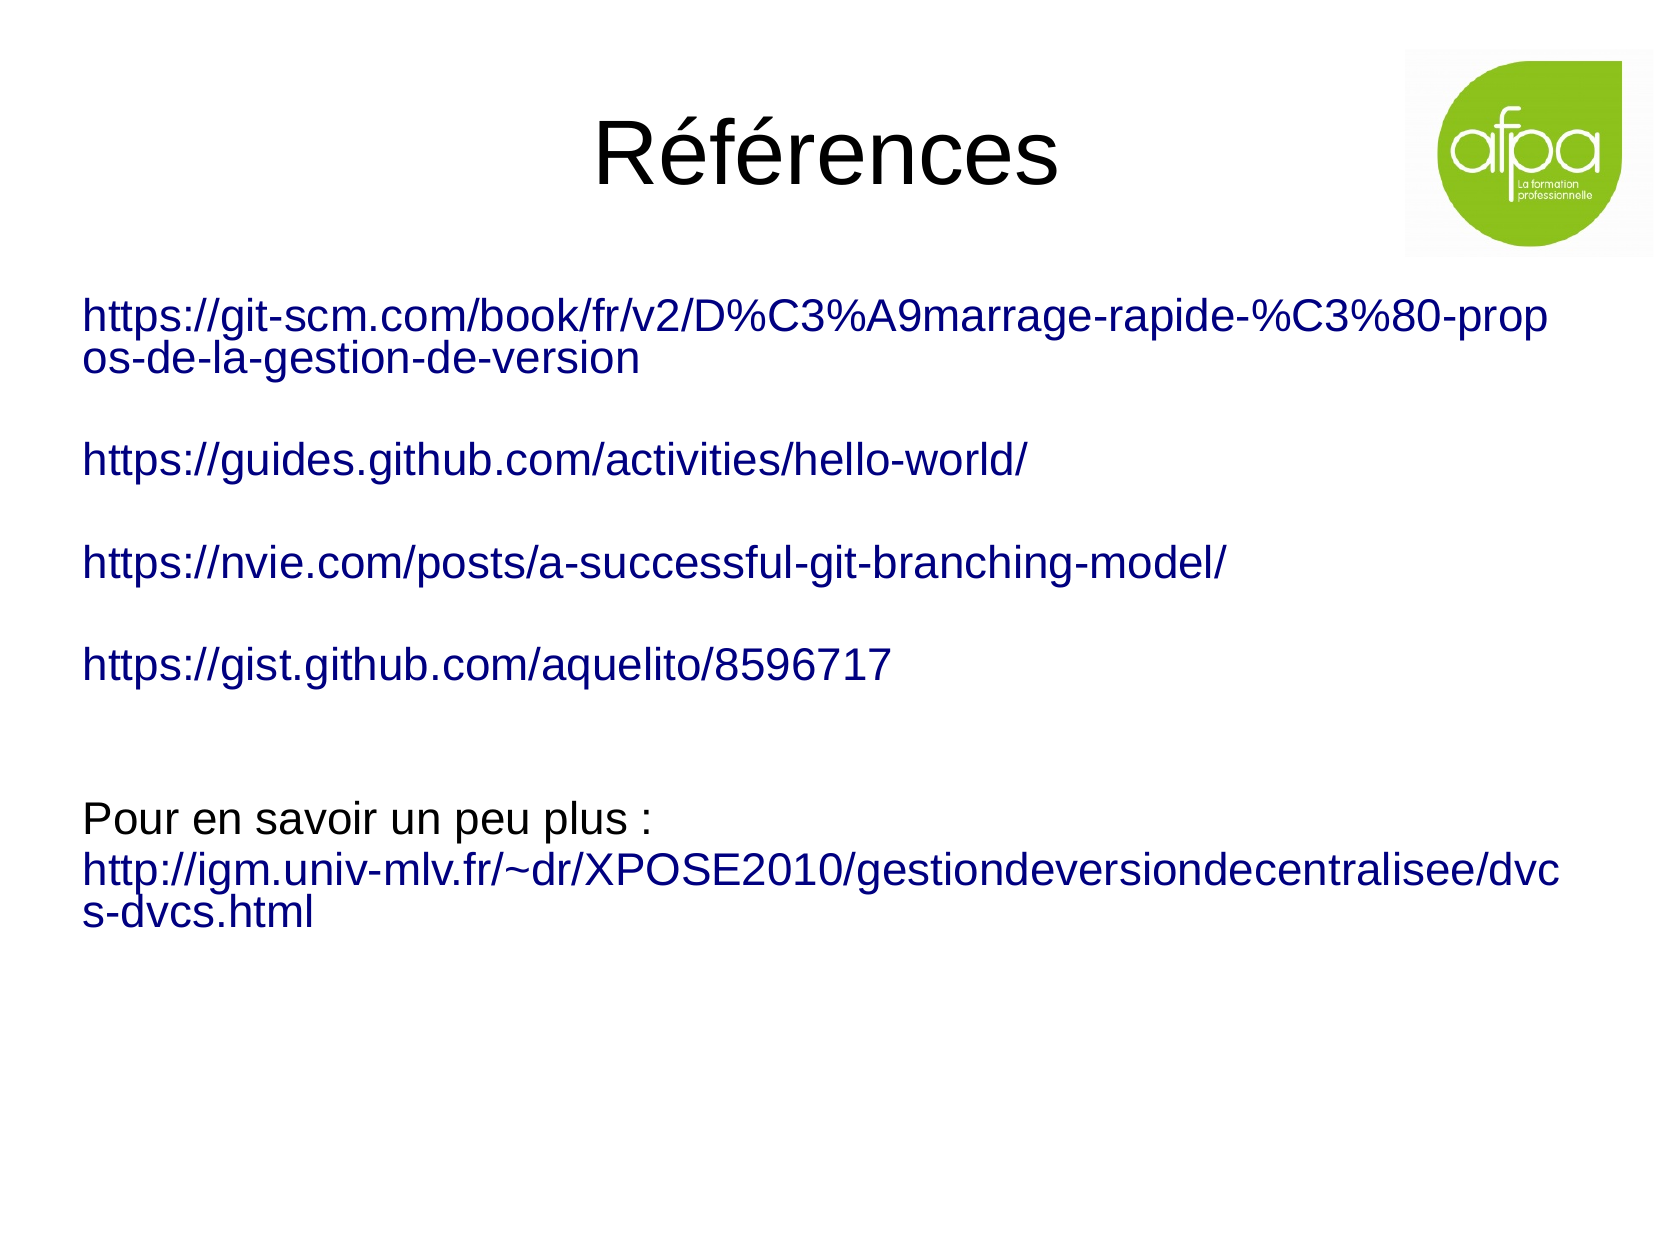

# Références
https://git-scm.com/book/fr/v2/D%C3%A9marrage-rapide-%C3%80-propos-de-la-gestion-de-version
https://guides.github.com/activities/hello-world/
https://nvie.com/posts/a-successful-git-branching-model/
https://gist.github.com/aquelito/8596717
Pour en savoir un peu plus :
http://igm.univ-mlv.fr/~dr/XPOSE2010/gestiondeversiondecentralisee/dvcs-dvcs.html